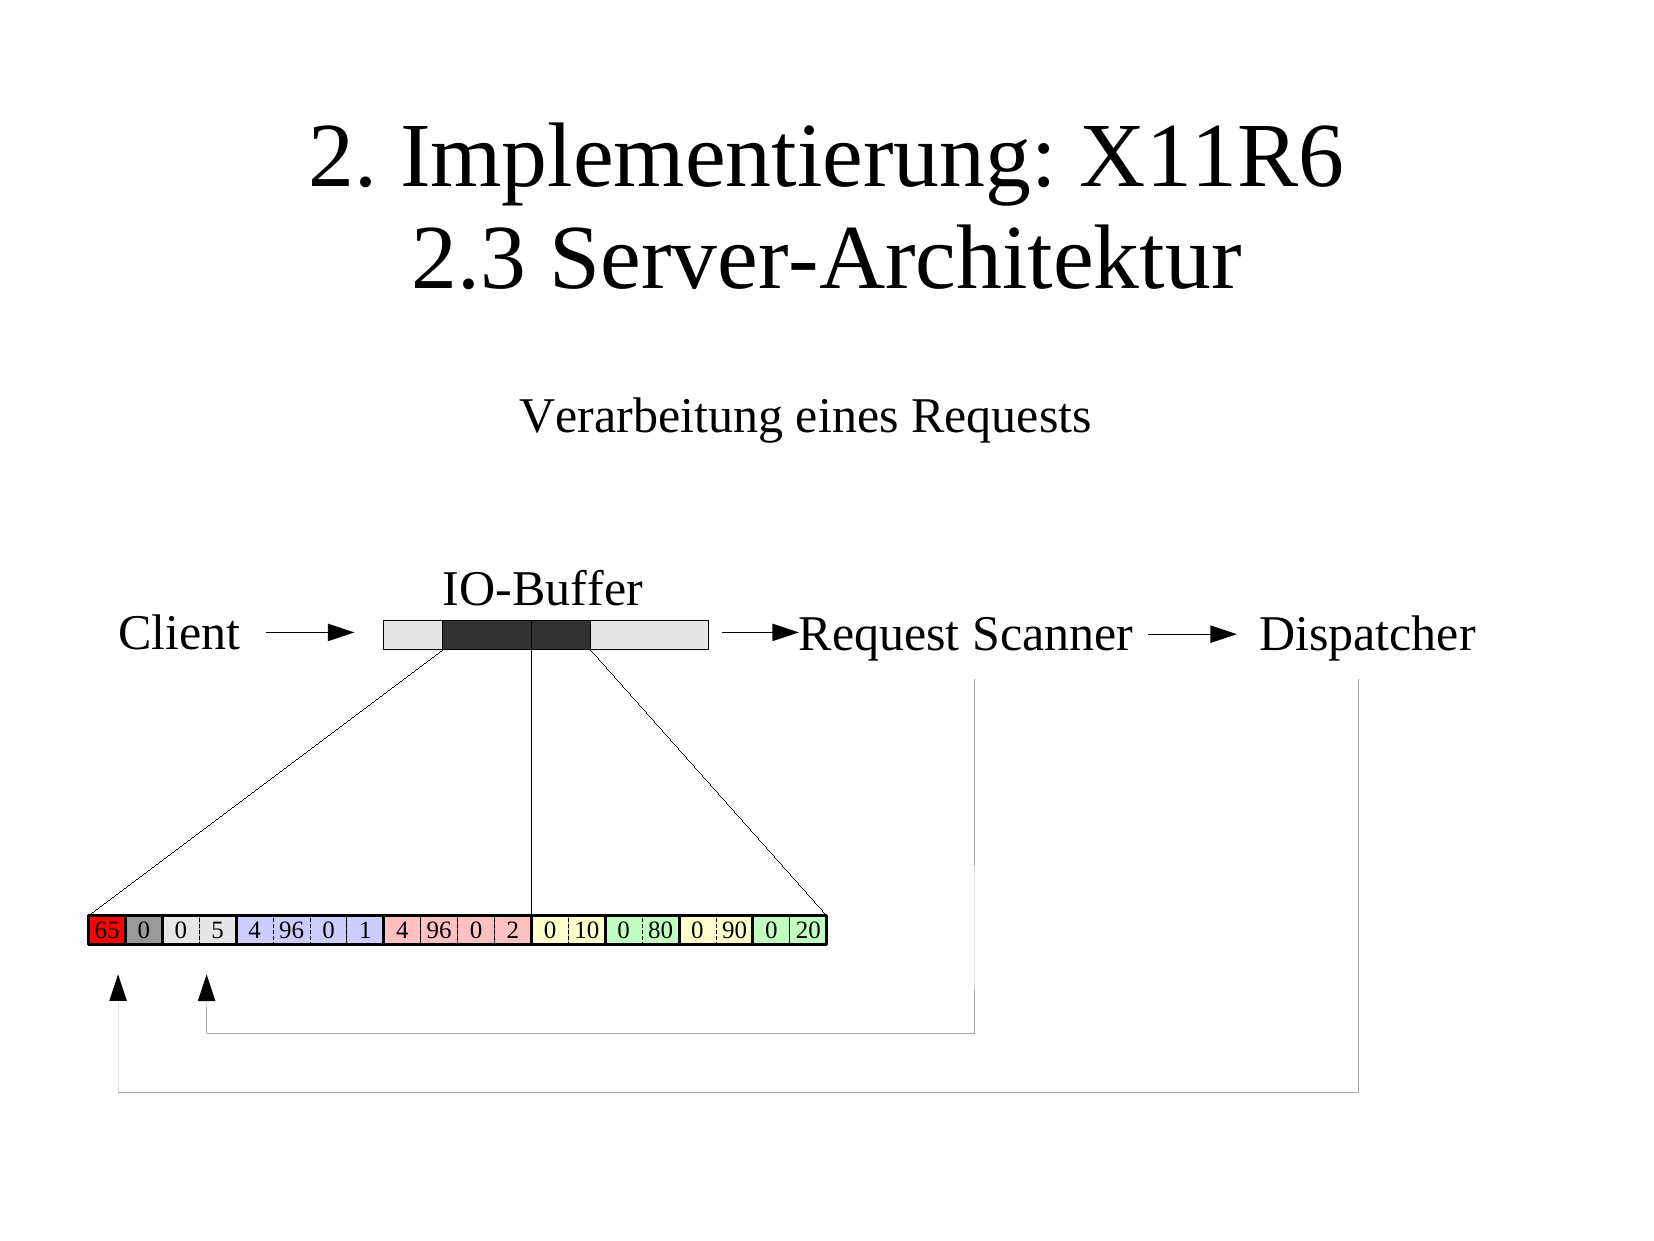

# 2. Implementierung: X11R6 2.3 Server-Architektur
Verarbeitung eines Requests
IO-Buffer
Client
Dispatcher
Request Scanner
0
10
0
80
0
90
0
20
65
0
0
5
4
96
0
1
4
96
0
2